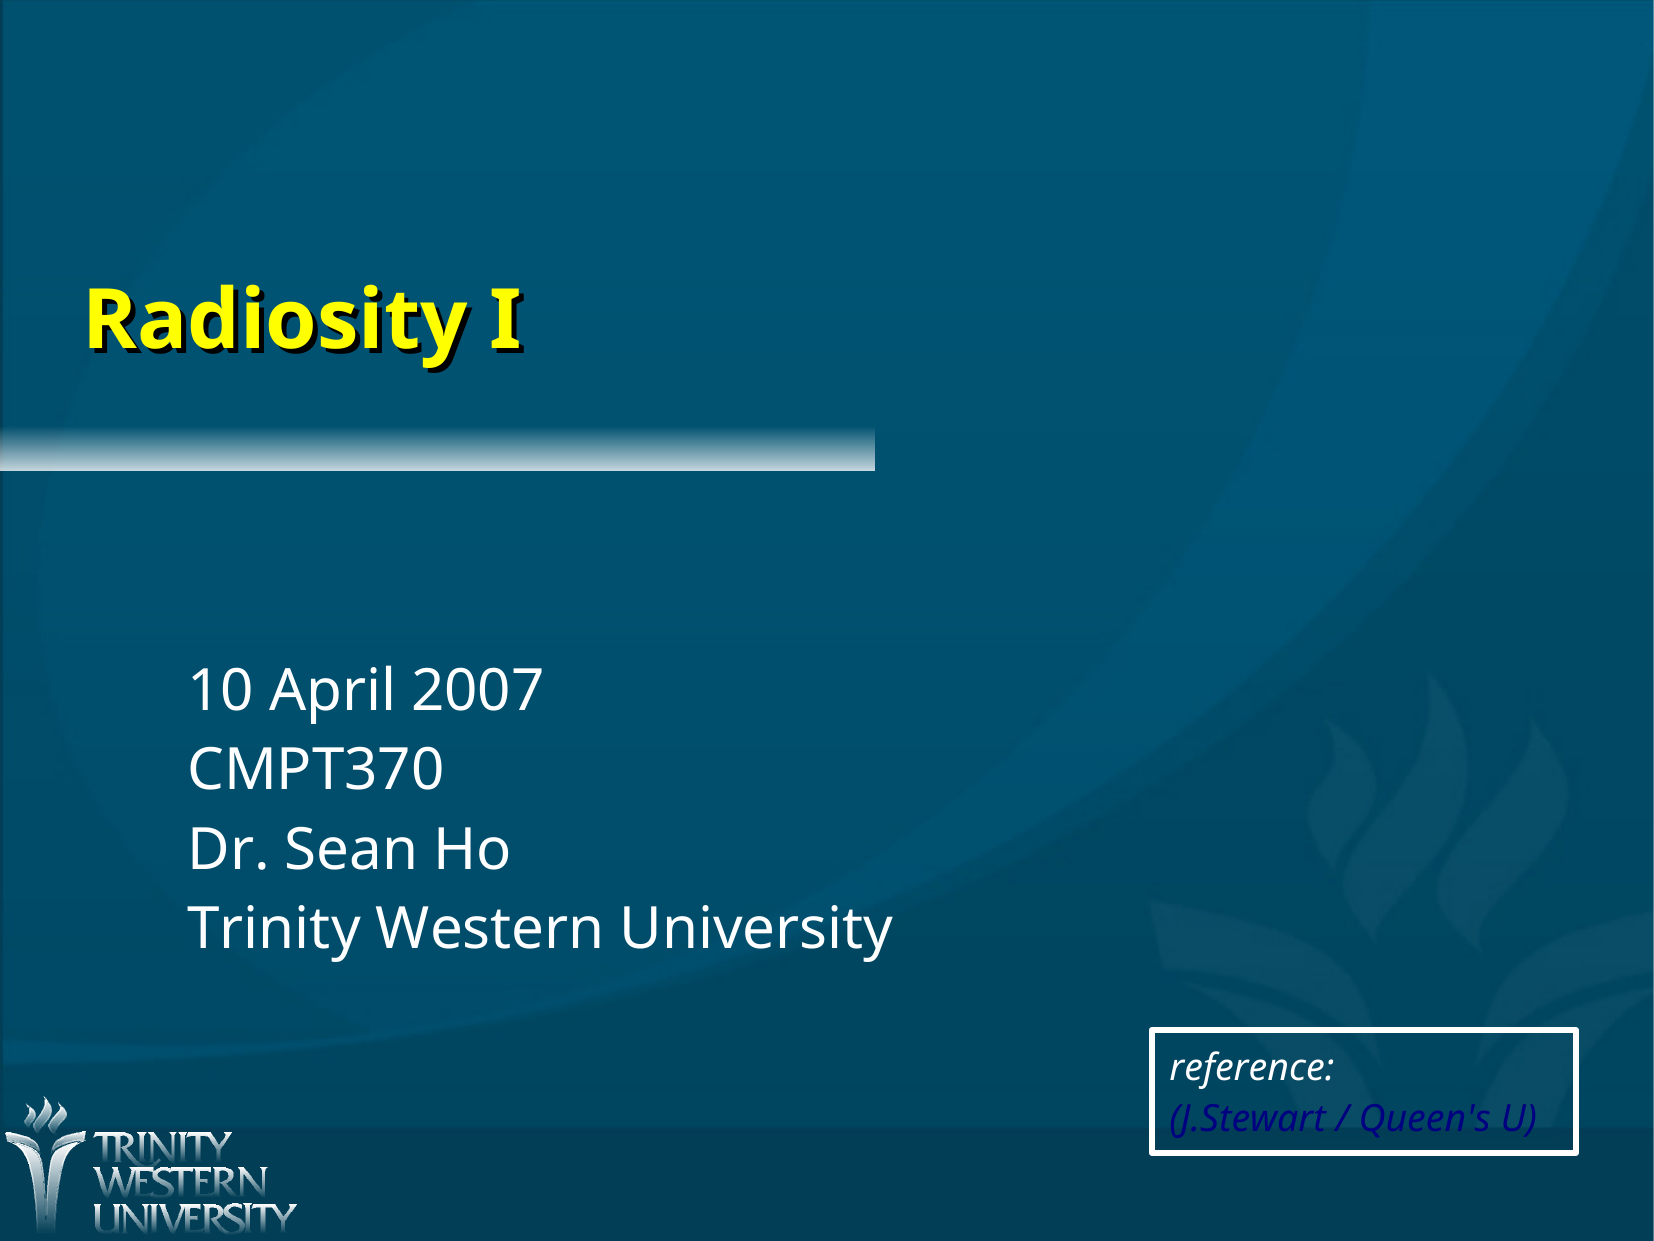

# Radiosity I
10 April 2007
CMPT370
Dr. Sean Ho
Trinity Western University
reference:
(J.Stewart / Queen's U)